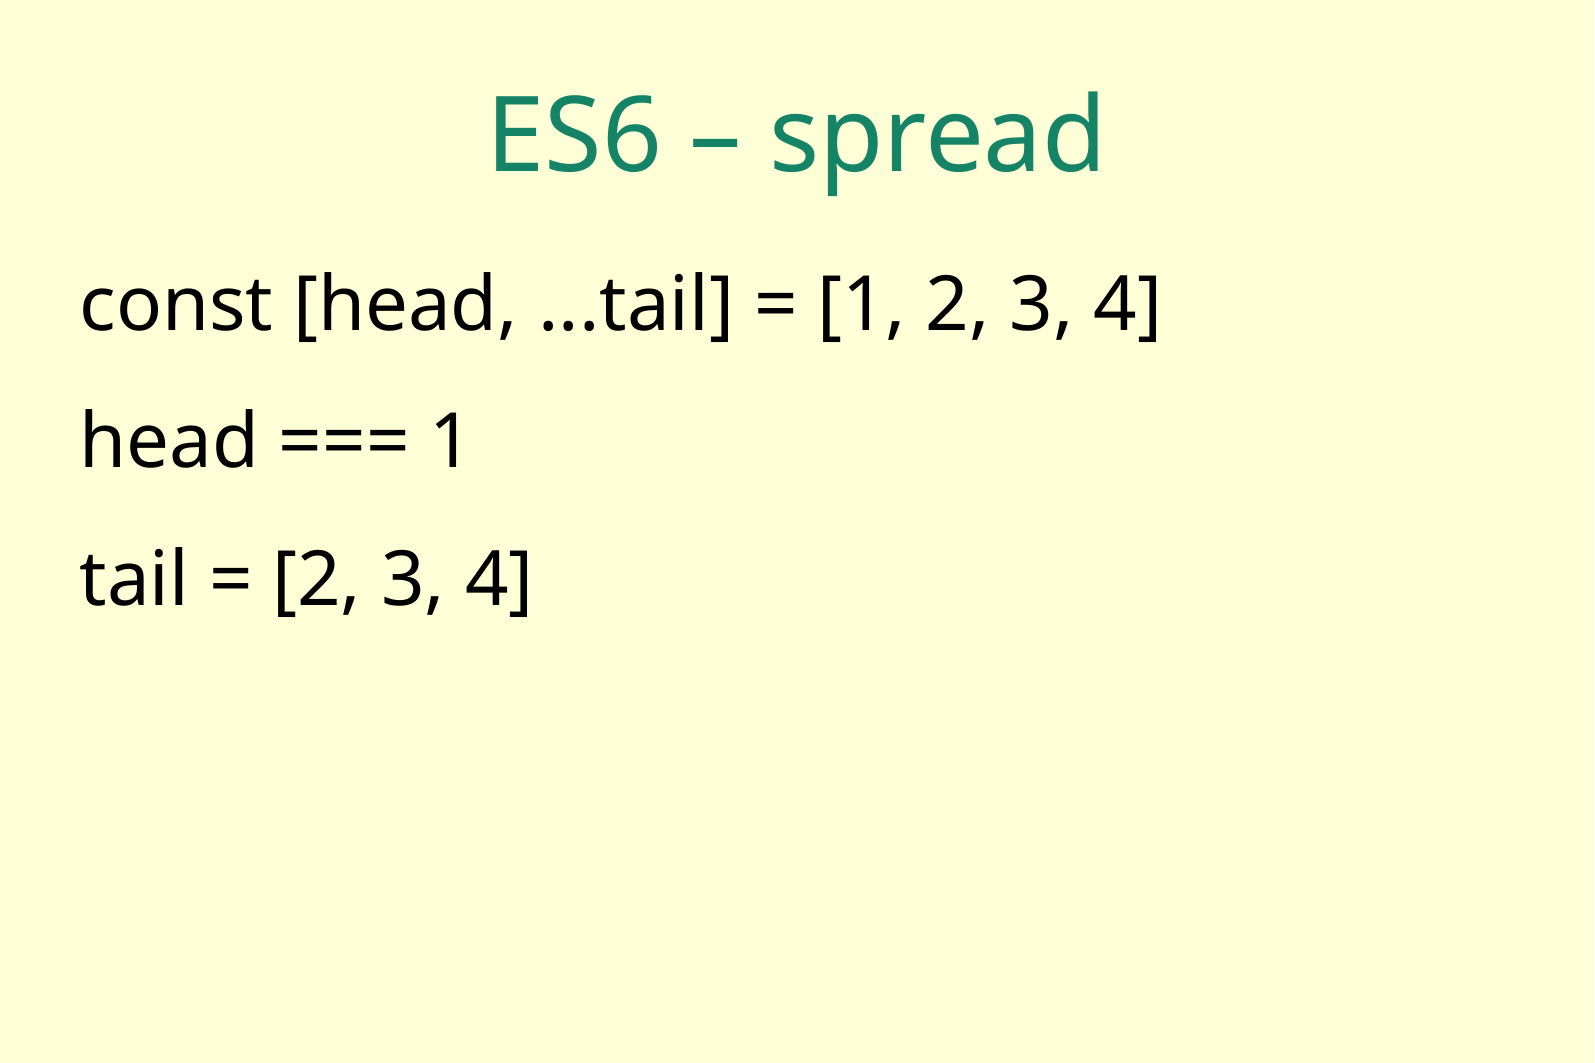

# ES6 – spread
const [head, ...tail] = [1, 2, 3, 4]
head === 1
tail = [2, 3, 4]